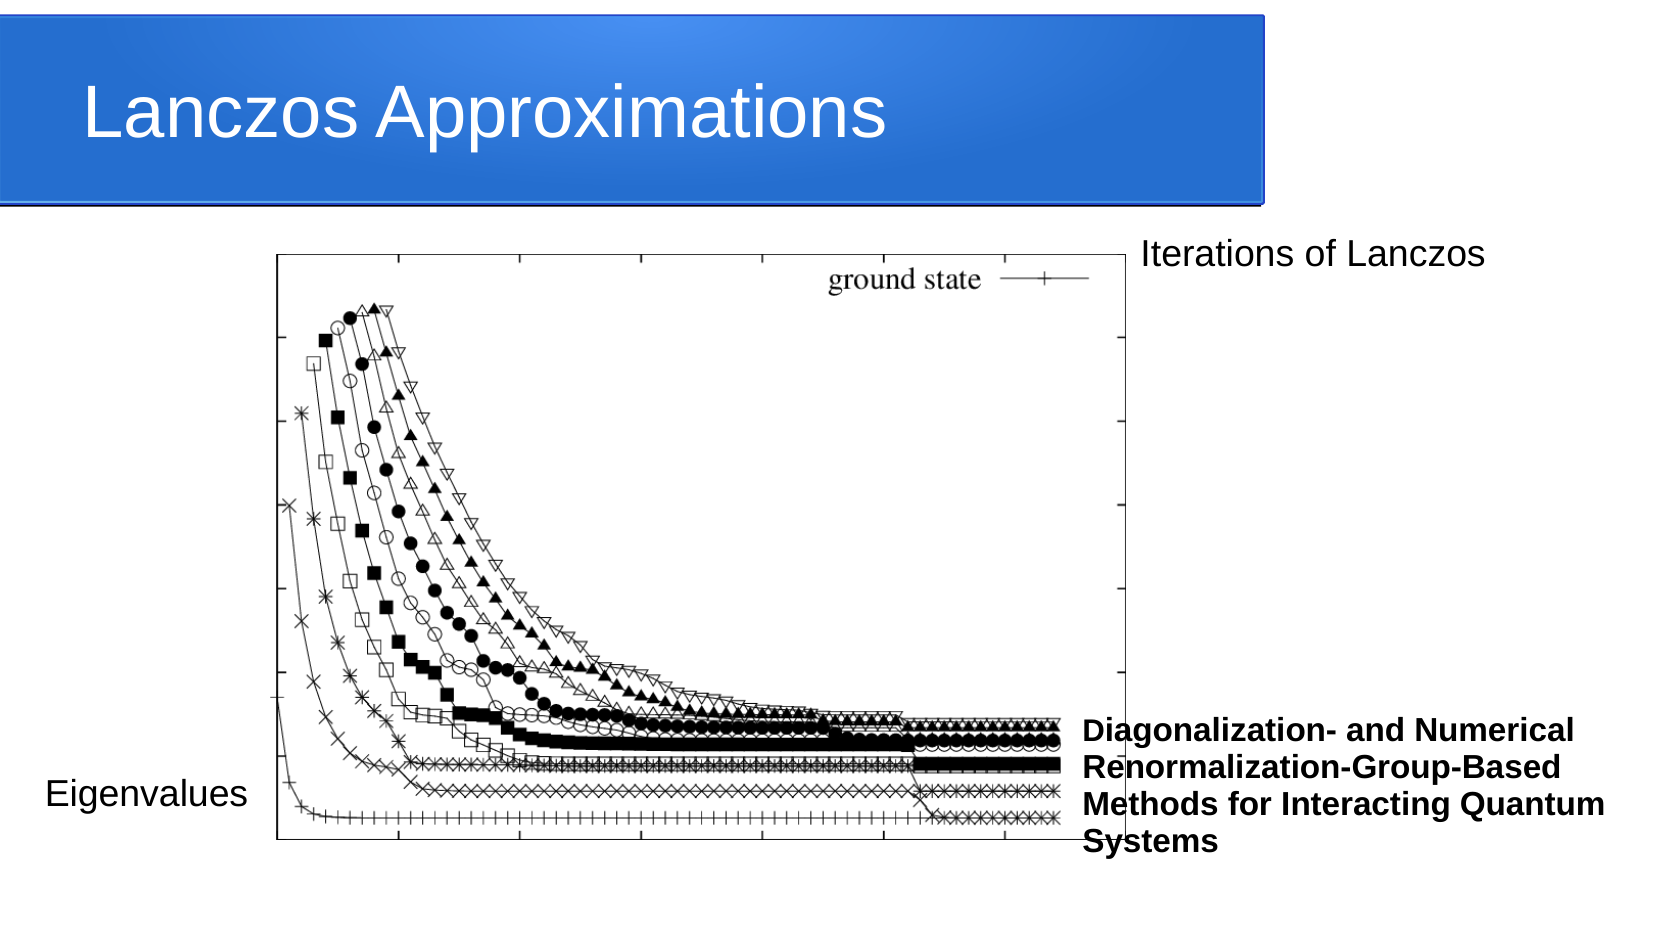

# Lanczos Approximations
Iterations of Lanczos
Diagonalization- and Numerical Renormalization-Group-Based Methods for Interacting Quantum Systems
Eigenvalues